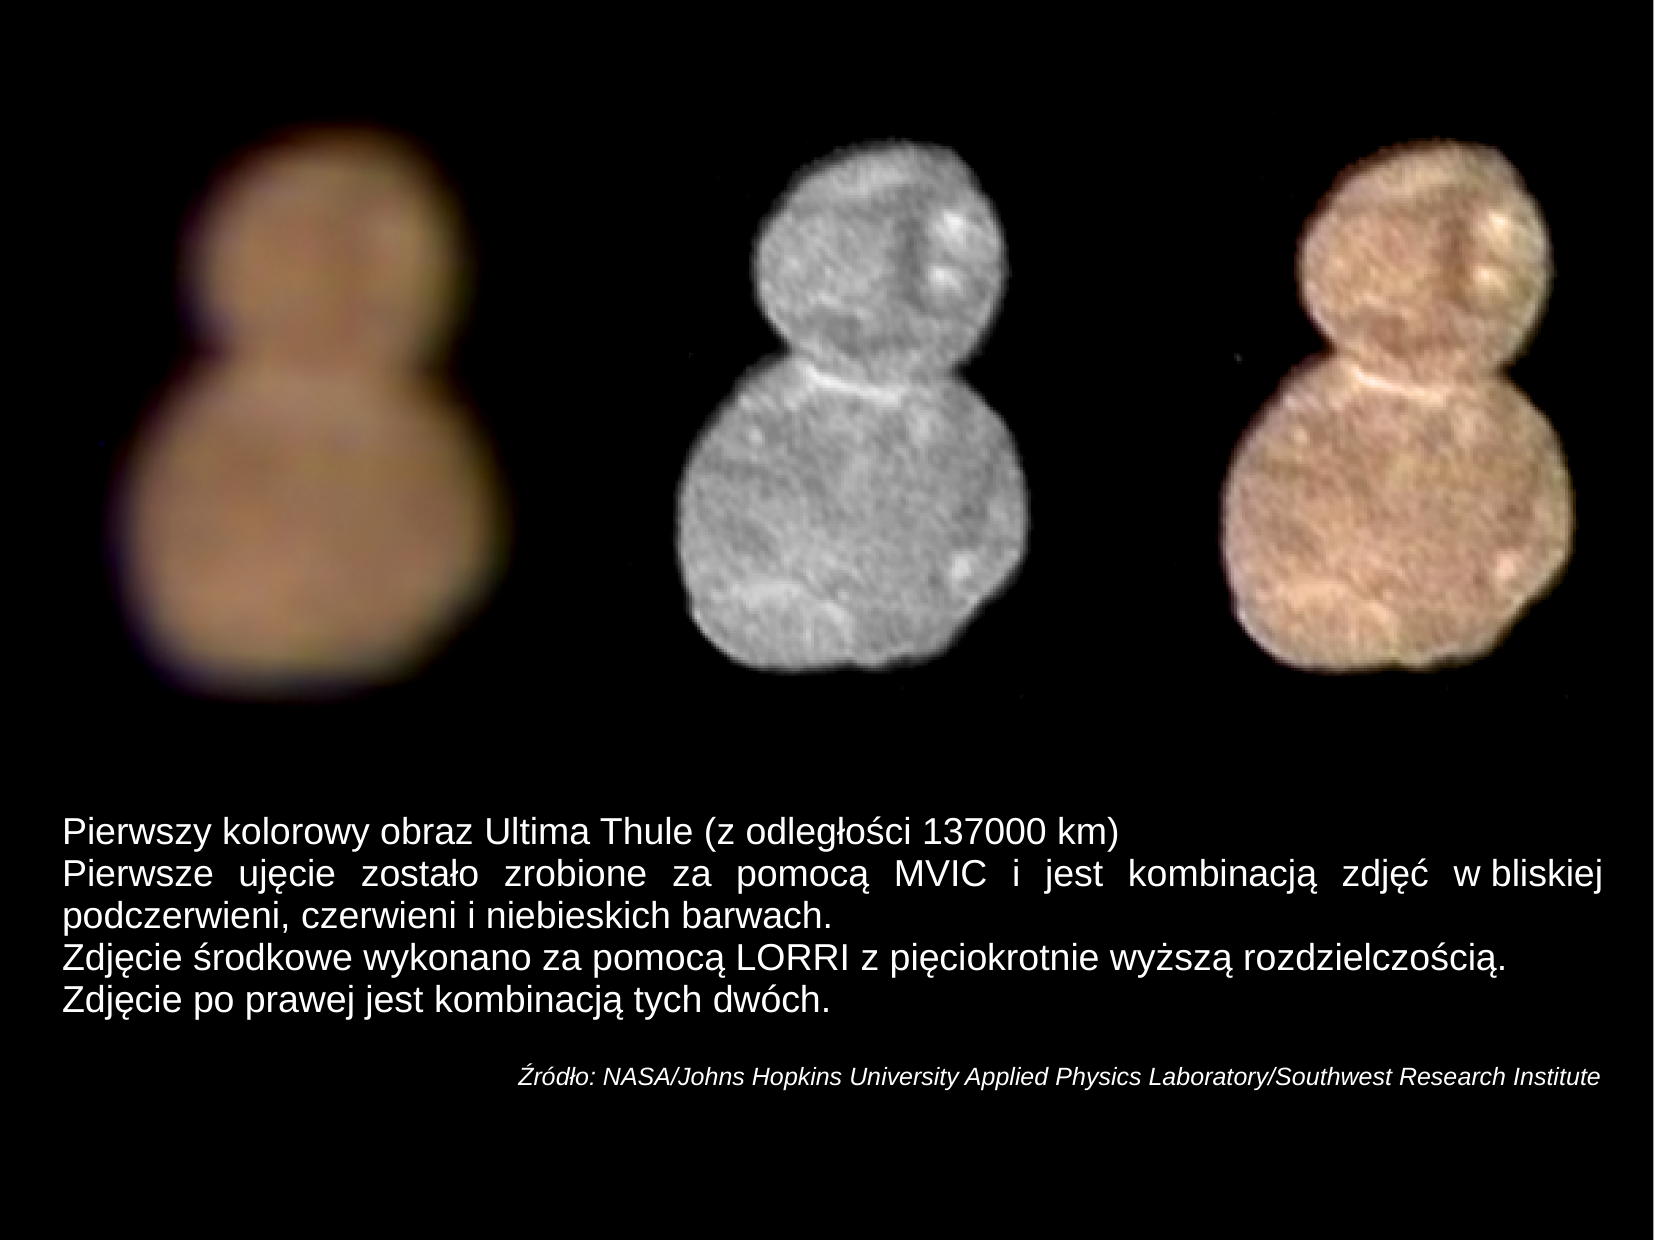

Pierwszy kolorowy obraz Ultima Thule (z odległości 137000 km)
Pierwsze ujęcie zostało zrobione za pomocą MVIC i jest kombinacją zdjęć w bliskiej podczerwieni, czerwieni i niebieskich barwach.
Zdjęcie środkowe wykonano za pomocą LORRI z pięciokrotnie wyższą rozdzielczością.
Zdjęcie po prawej jest kombinacją tych dwóch.
Źródło: NASA/Johns Hopkins University Applied Physics Laboratory/Southwest Research Institute